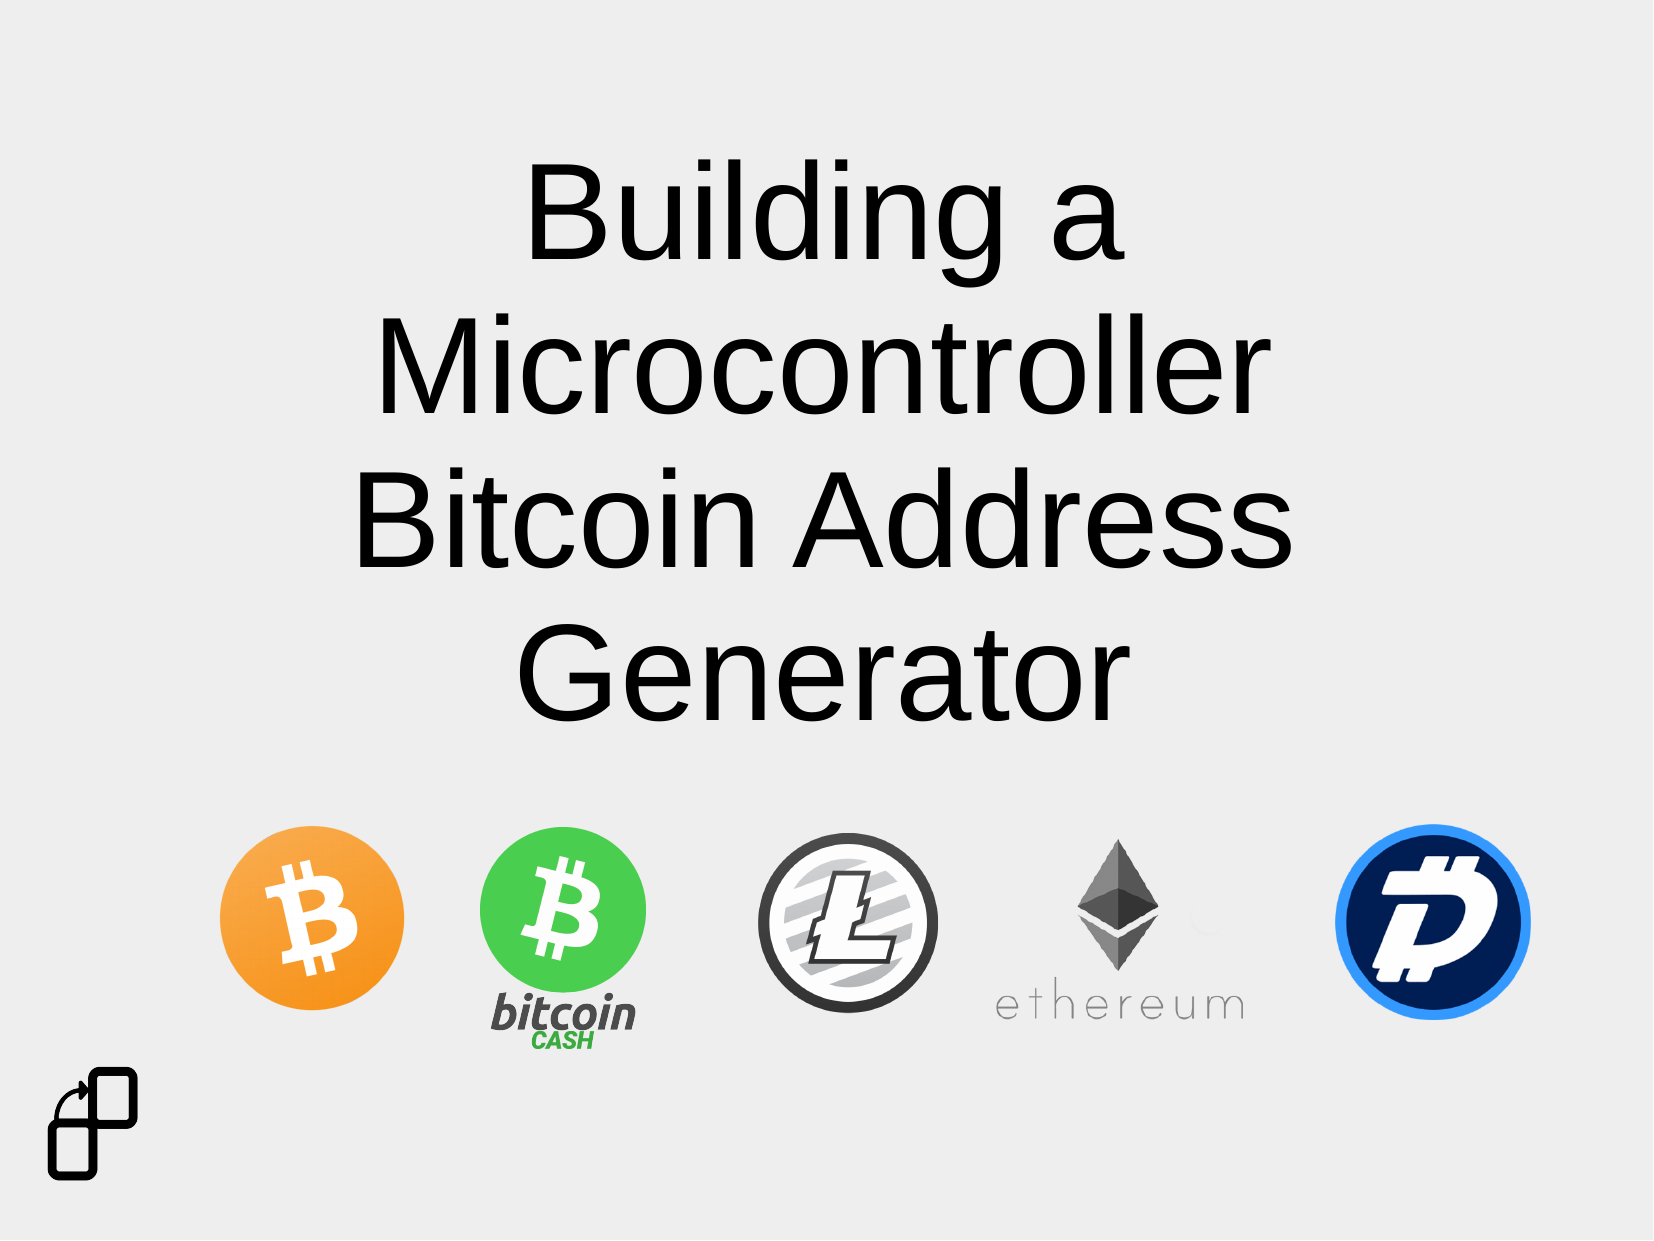

# Building a Microcontroller Bitcoin Address Generator